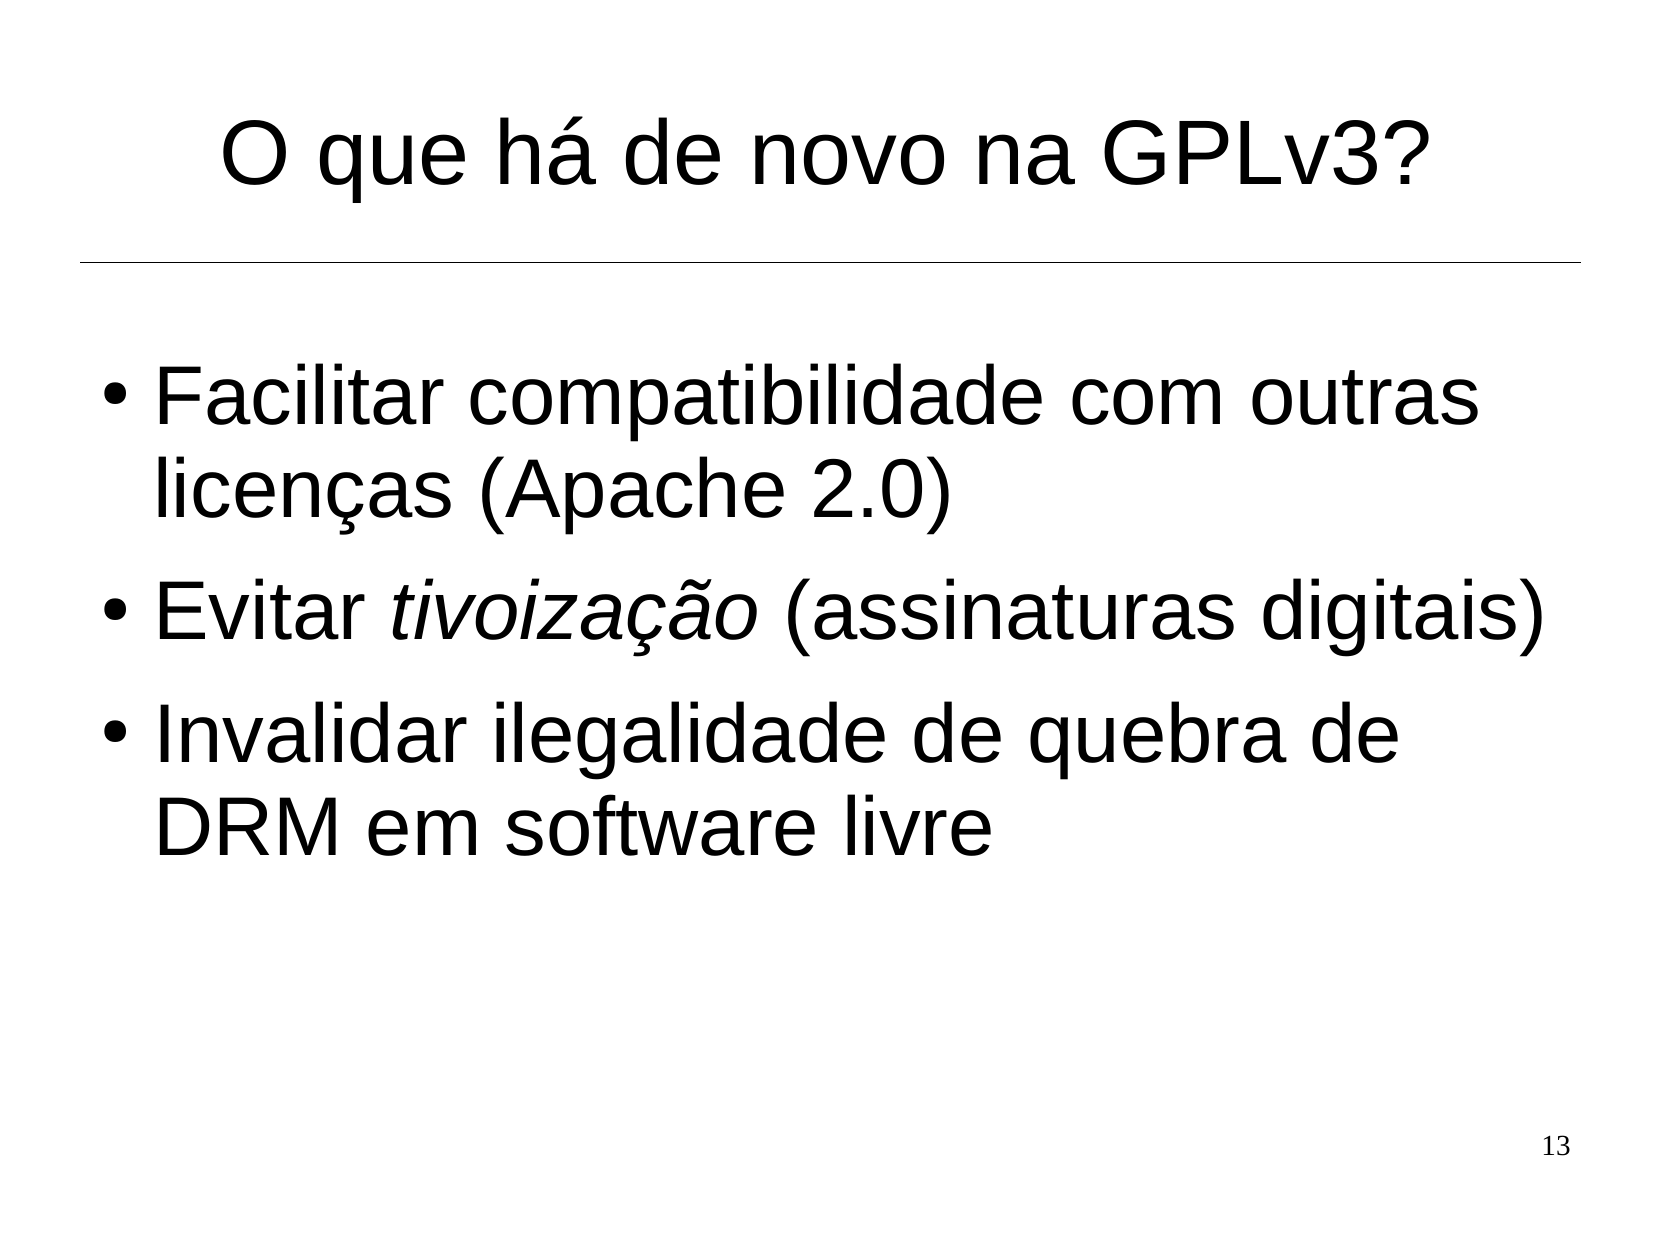

# O que há de novo na GPLv3?
Facilitar compatibilidade com outras licenças (Apache 2.0)
Evitar tivoização (assinaturas digitais)
Invalidar ilegalidade de quebra de DRM em software livre
13